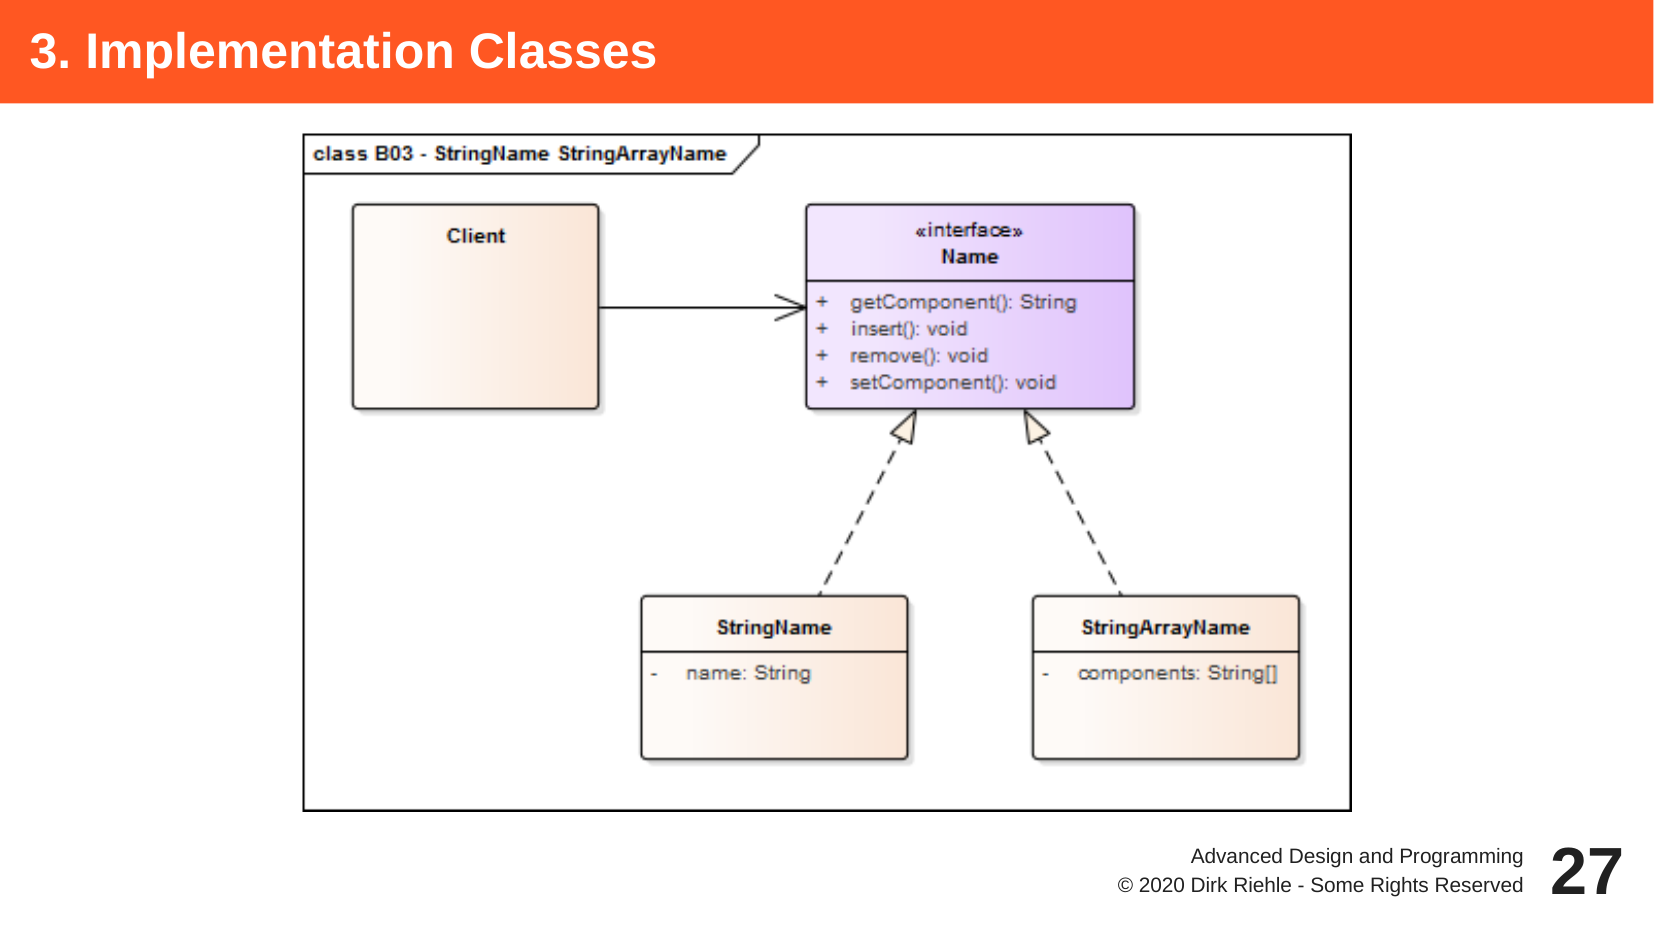

# 3. Implementation Classes
Advanced Design and Programming
27
© 2020 Dirk Riehle - Some Rights Reserved